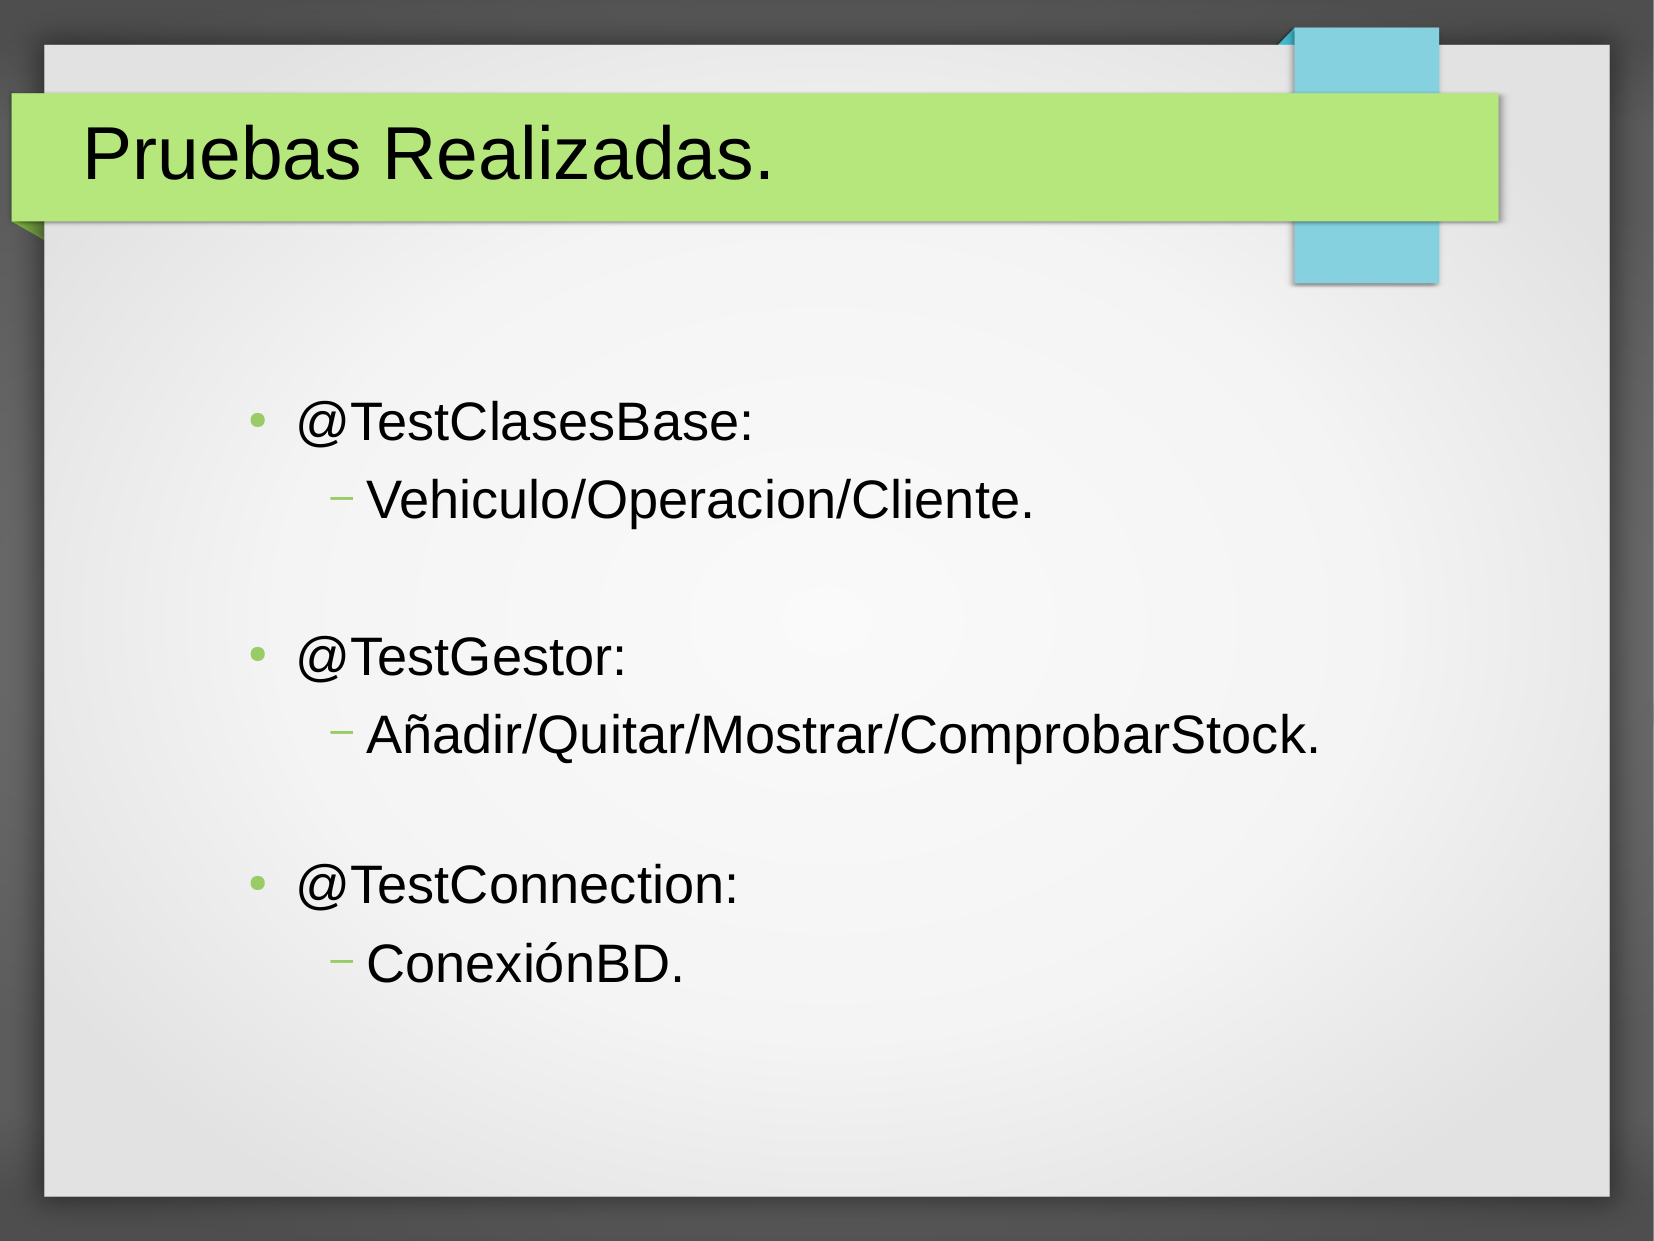

# Pruebas Realizadas.
@TestClasesBase:
Vehiculo/Operacion/Cliente.
@TestGestor:
Añadir/Quitar/Mostrar/ComprobarStock.
@TestConnection:
ConexiónBD.